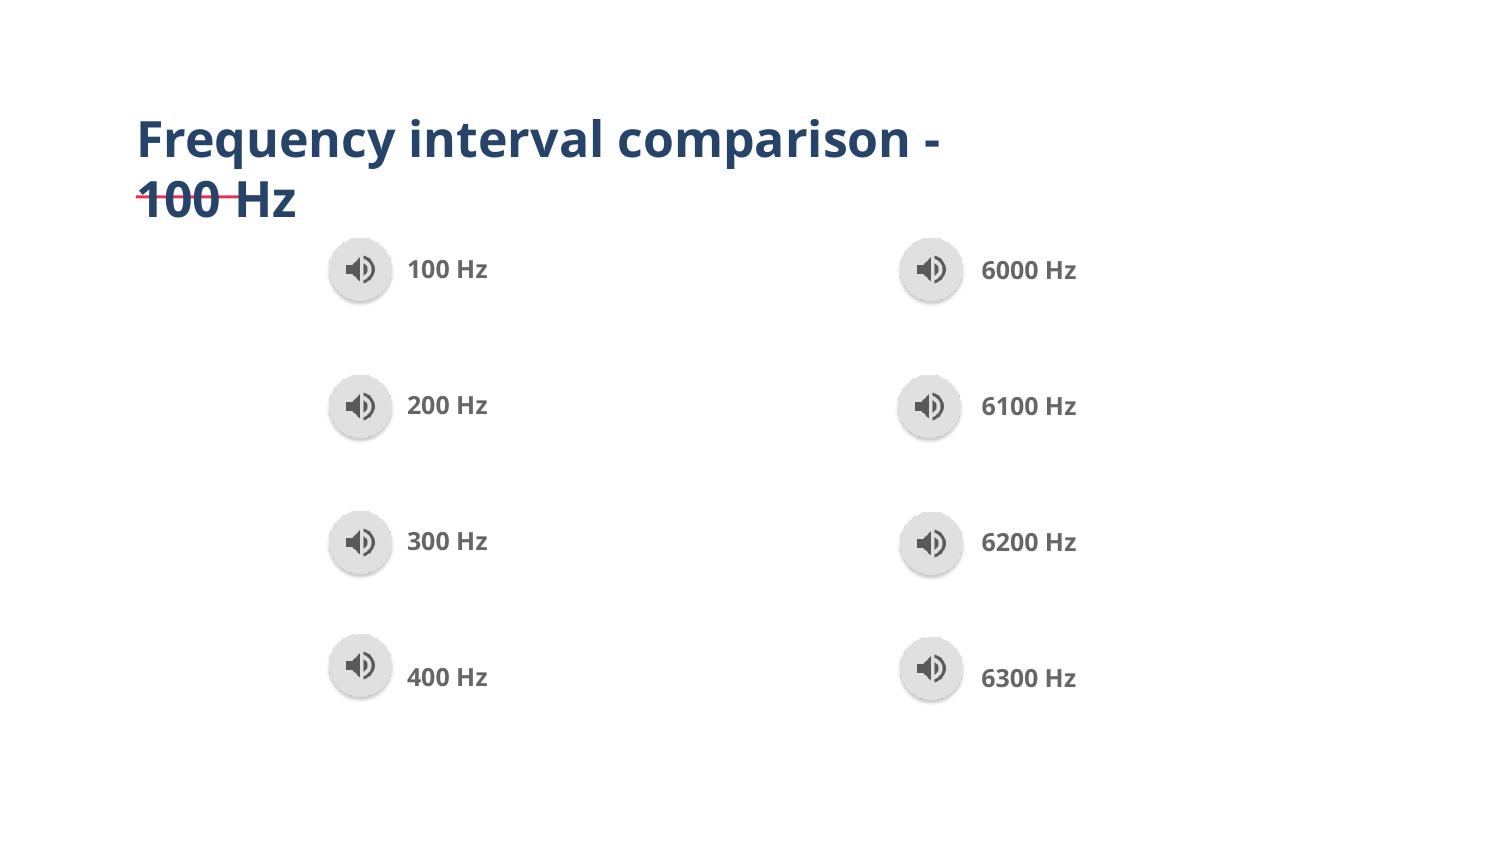

# Frequency interval comparison - 100 Hz
100 Hz
6000 Hz
200 Hz
6100 Hz
300 Hz
6200 Hz
400 Hz
6300 Hz